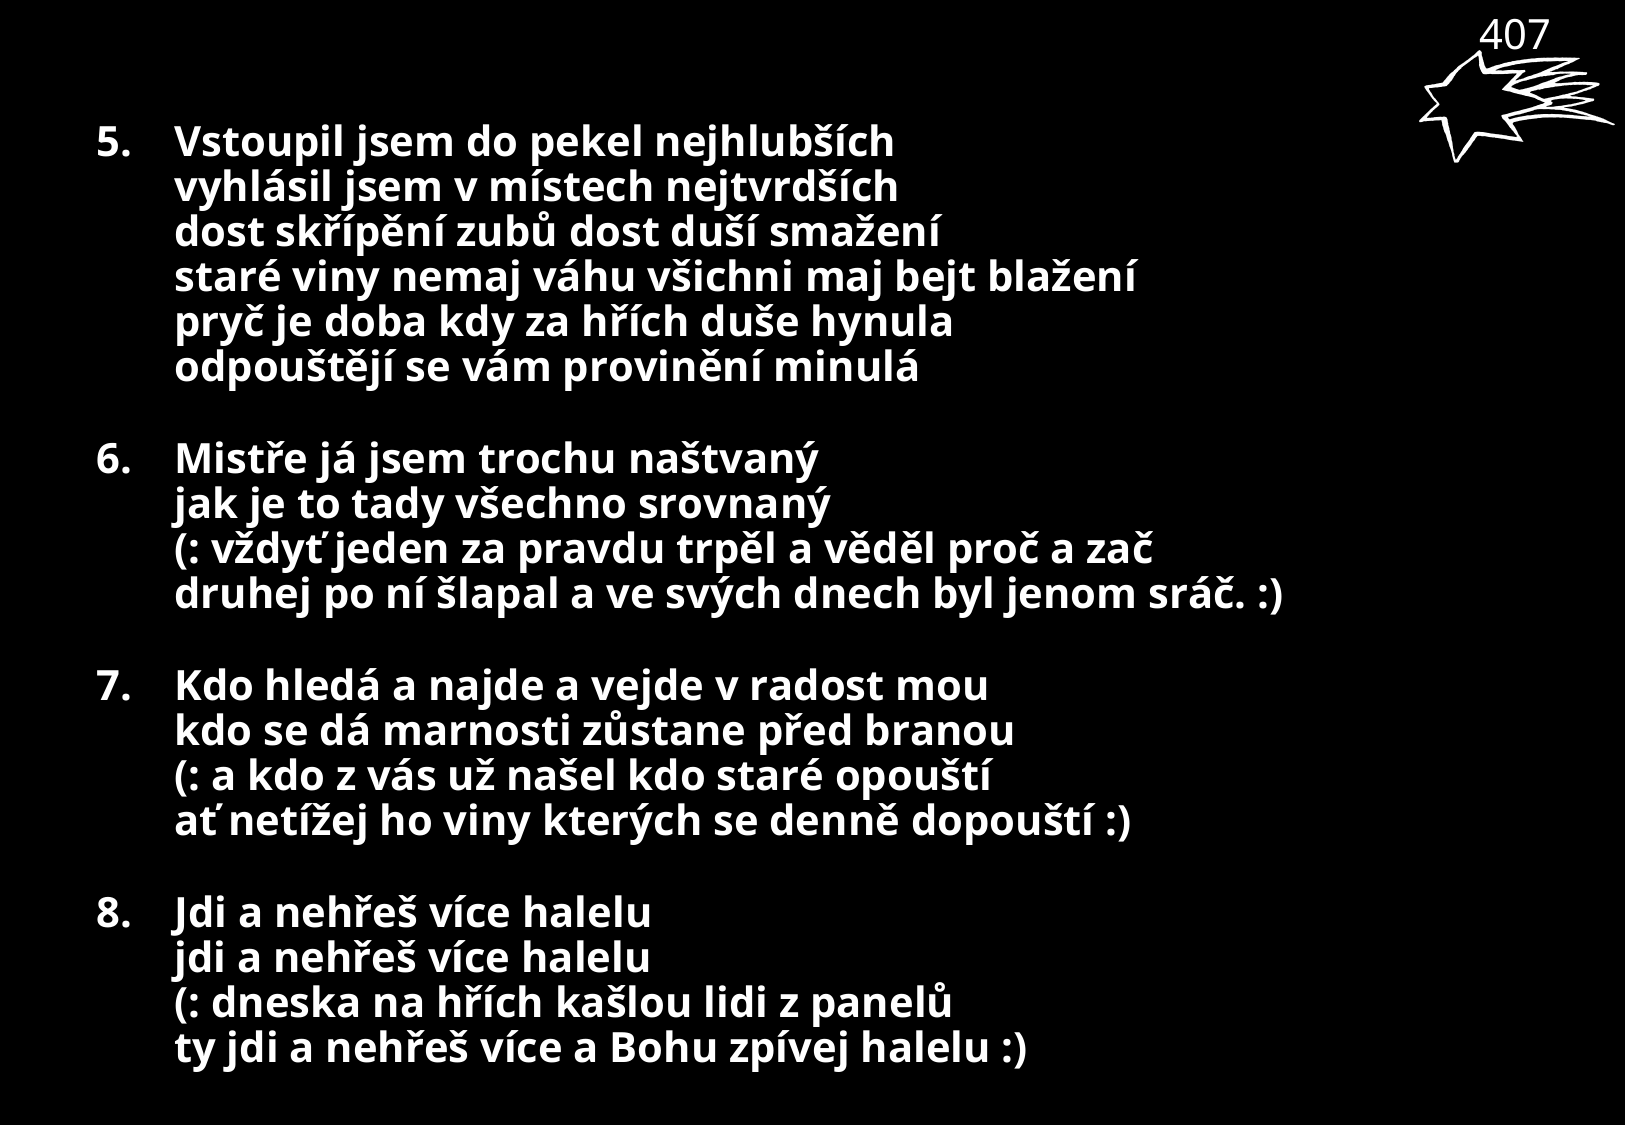

407
# 5.	Vstoupil jsem do pekel nejhlubších vyhlásil jsem v místech nejtvrdších dost skřípění zubů dost duší smažení staré viny nemaj váhu všichni maj bejt blažení pryč je doba kdy za hřích duše hynula odpouštějí se vám provinění minulá
6.	Mistře já jsem trochu naštvaný
jak je to tady všechno srovnaný
(: vždyť jeden za pravdu trpěl a věděl proč a zač
druhej po ní šlapal a ve svých dnech byl jenom sráč. :)
7.	Kdo hledá a najde a vejde v radost mou
kdo se dá marnosti zůstane před branou
(: a kdo z vás už našel kdo staré opouští
ať netížej ho viny kterých se denně dopouští :)
8.	Jdi a nehřeš více halelu
jdi a nehřeš více halelu
(: dneska na hřích kašlou lidi z panelů
ty jdi a nehřeš více a Bohu zpívej halelu :)